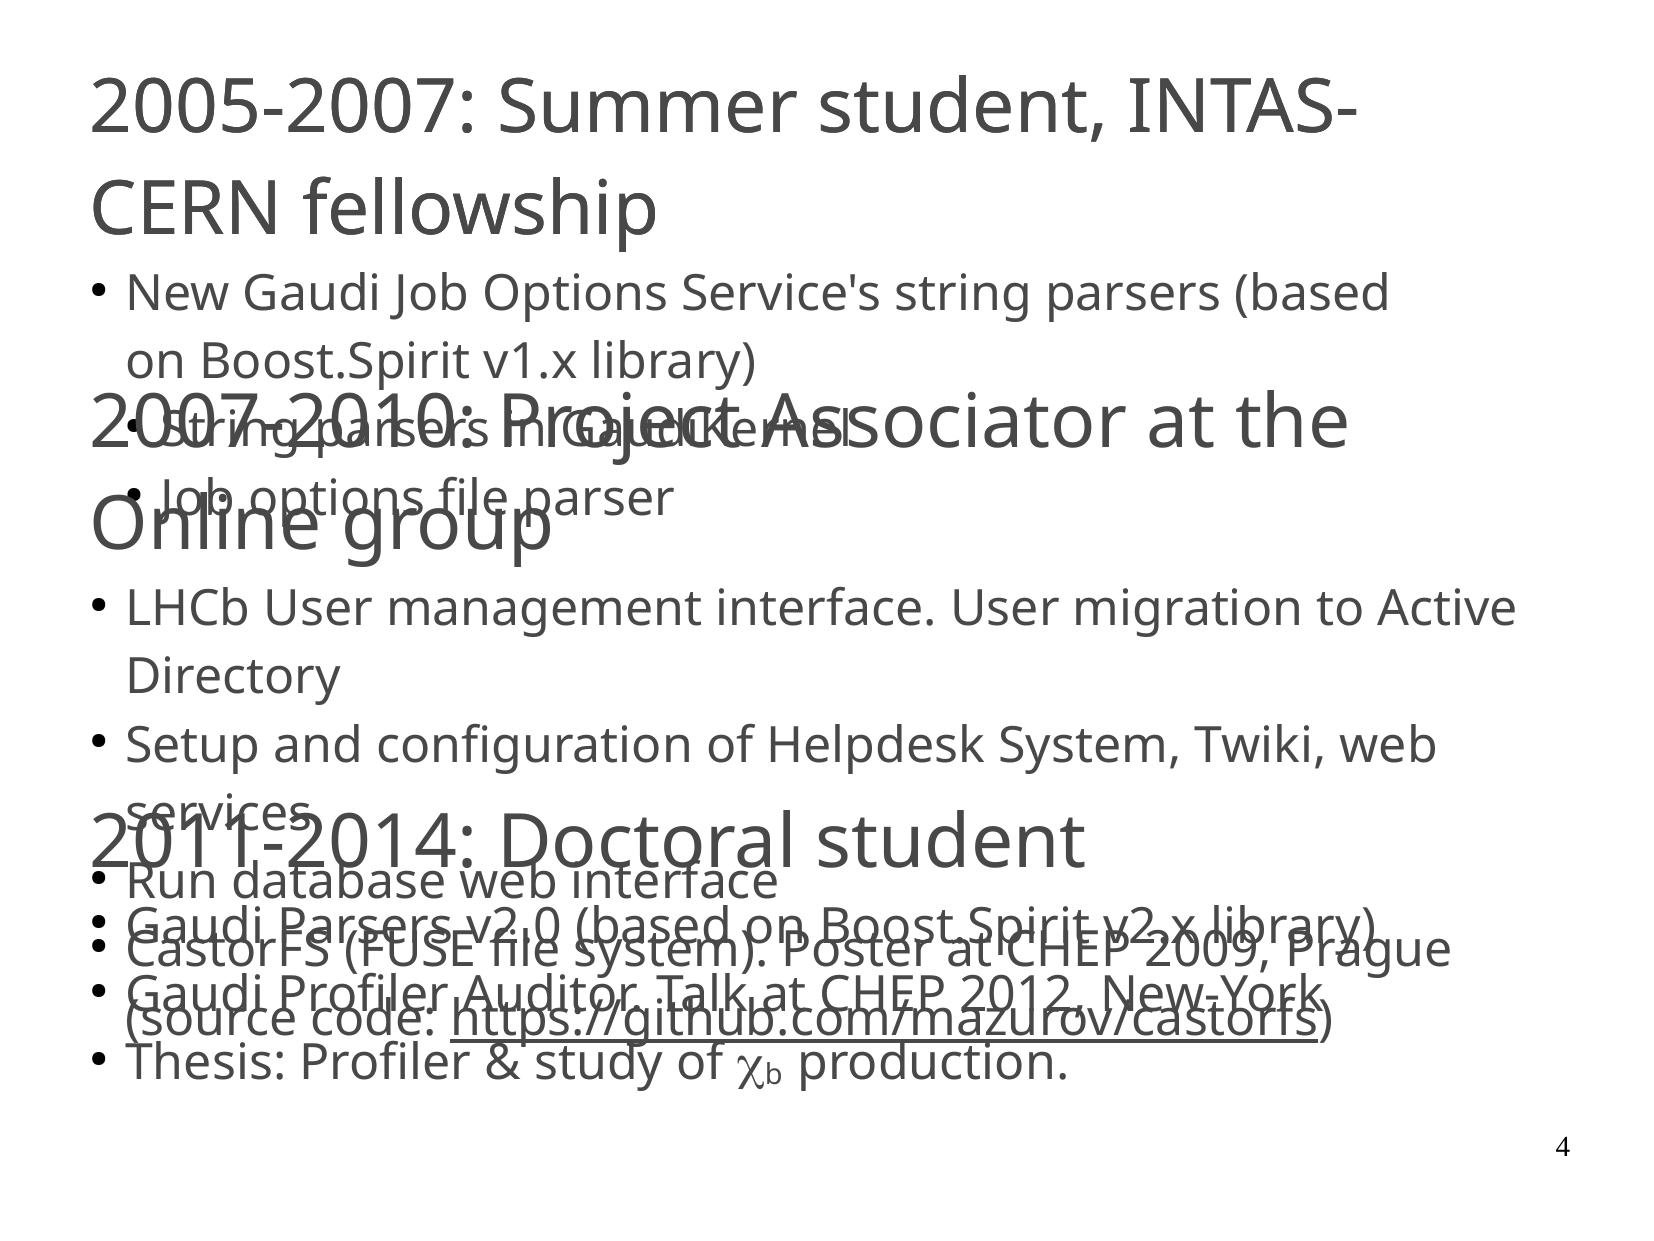

2005-2007: Summer student, INTAS-CERN fellowship
2005-2007: Summer student, INTAS-CERN fellowship
New Gaudi Job Options Service's string parsers (based on Boost.Spirit v1.x library)
String parsers in GaudiKernel
Job options file parser
2007-2010: Project Associator at the Online group
LHCb User management interface. User migration to Active Directory
Setup and configuration of Helpdesk System, Twiki, web services.
Run database web interface
CastorFS (FUSE file system). Poster at CHEP 2009, Prague
(source code: https://github.com/mazurov/castorfs)
2011-2014: Doctoral student
Gaudi Parsers v2.0 (based on Boost.Spirit v2.x library)
Gaudi Profiler Auditor. Talk at CHEP 2012, New-York
Thesis: Profiler & study of cb production.
4